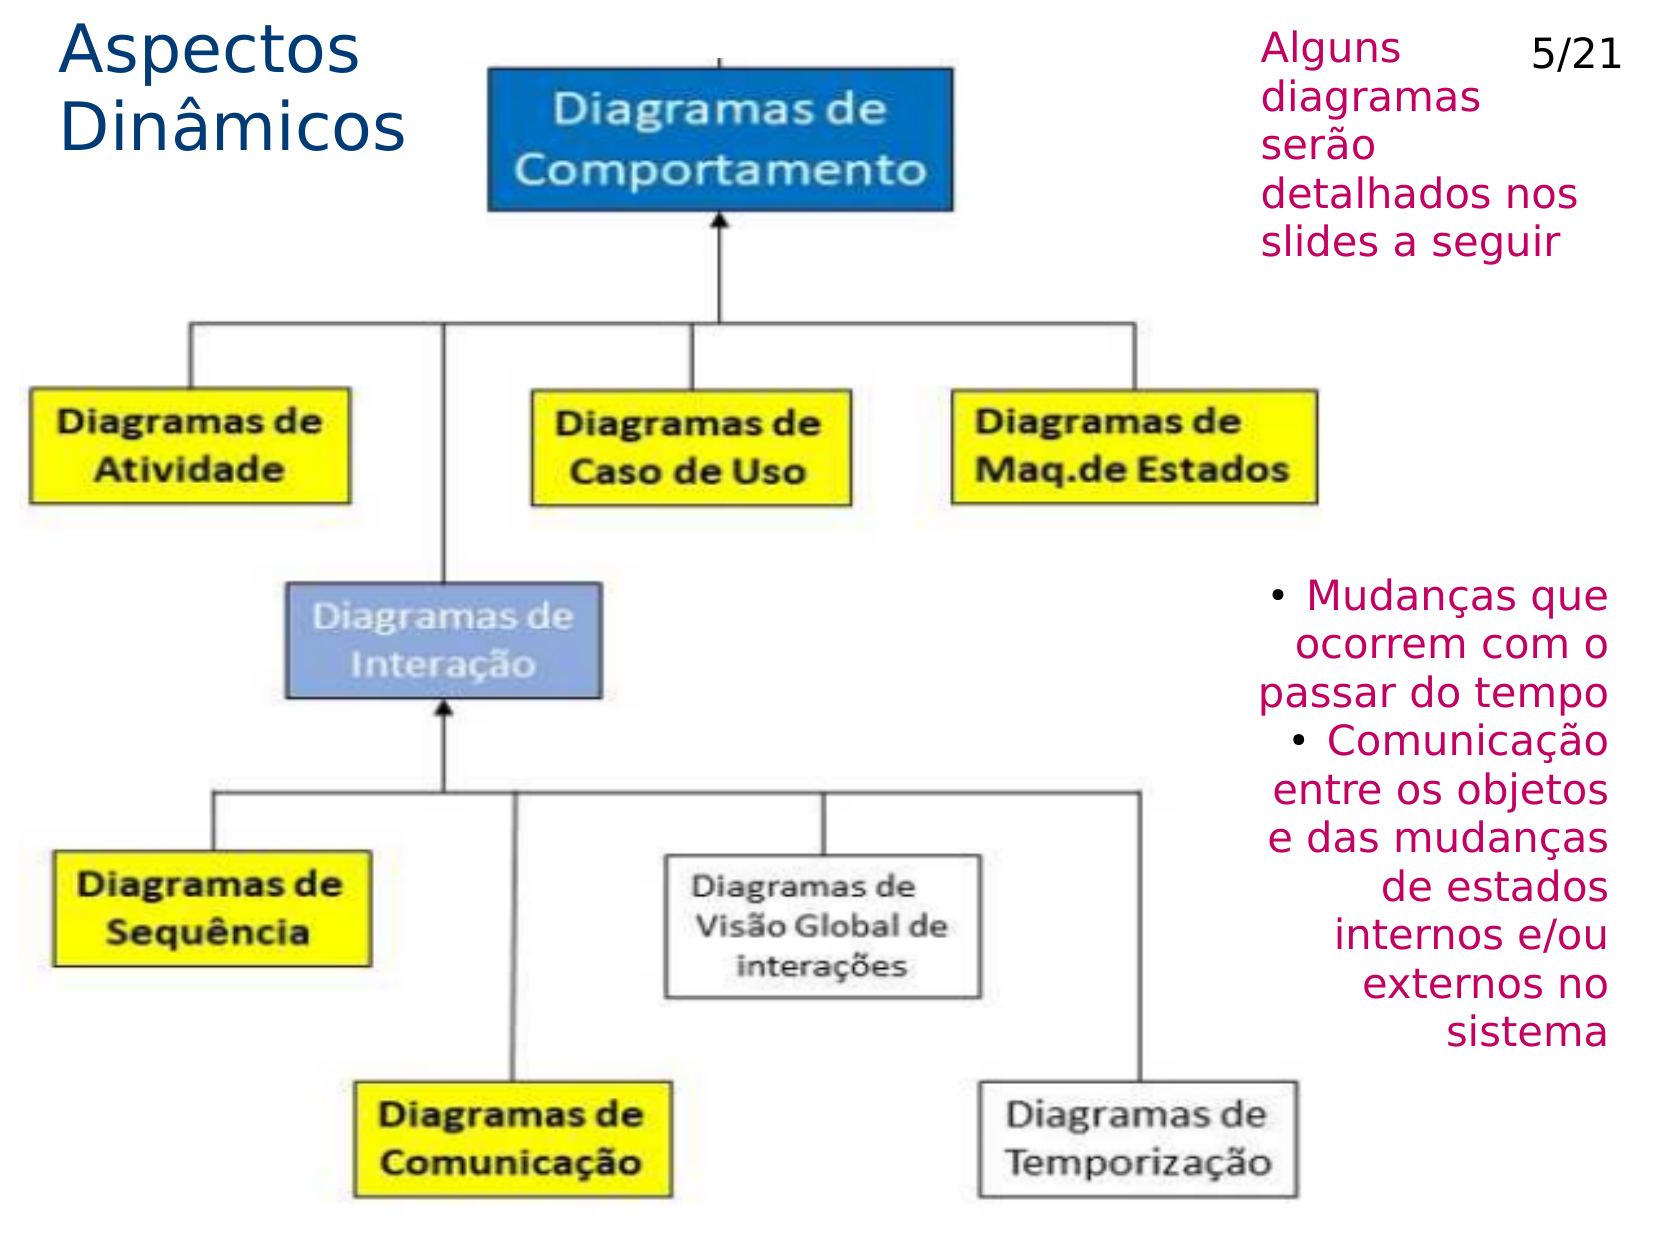

# Aspectos Dinâmicos
Alguns diagramas serão detalhados nos slides a seguir
5
Mudanças que ocorrem com o passar do tempo
Comunicação entre os objetos e das mudanças de estados internos e/ou externos no sistema